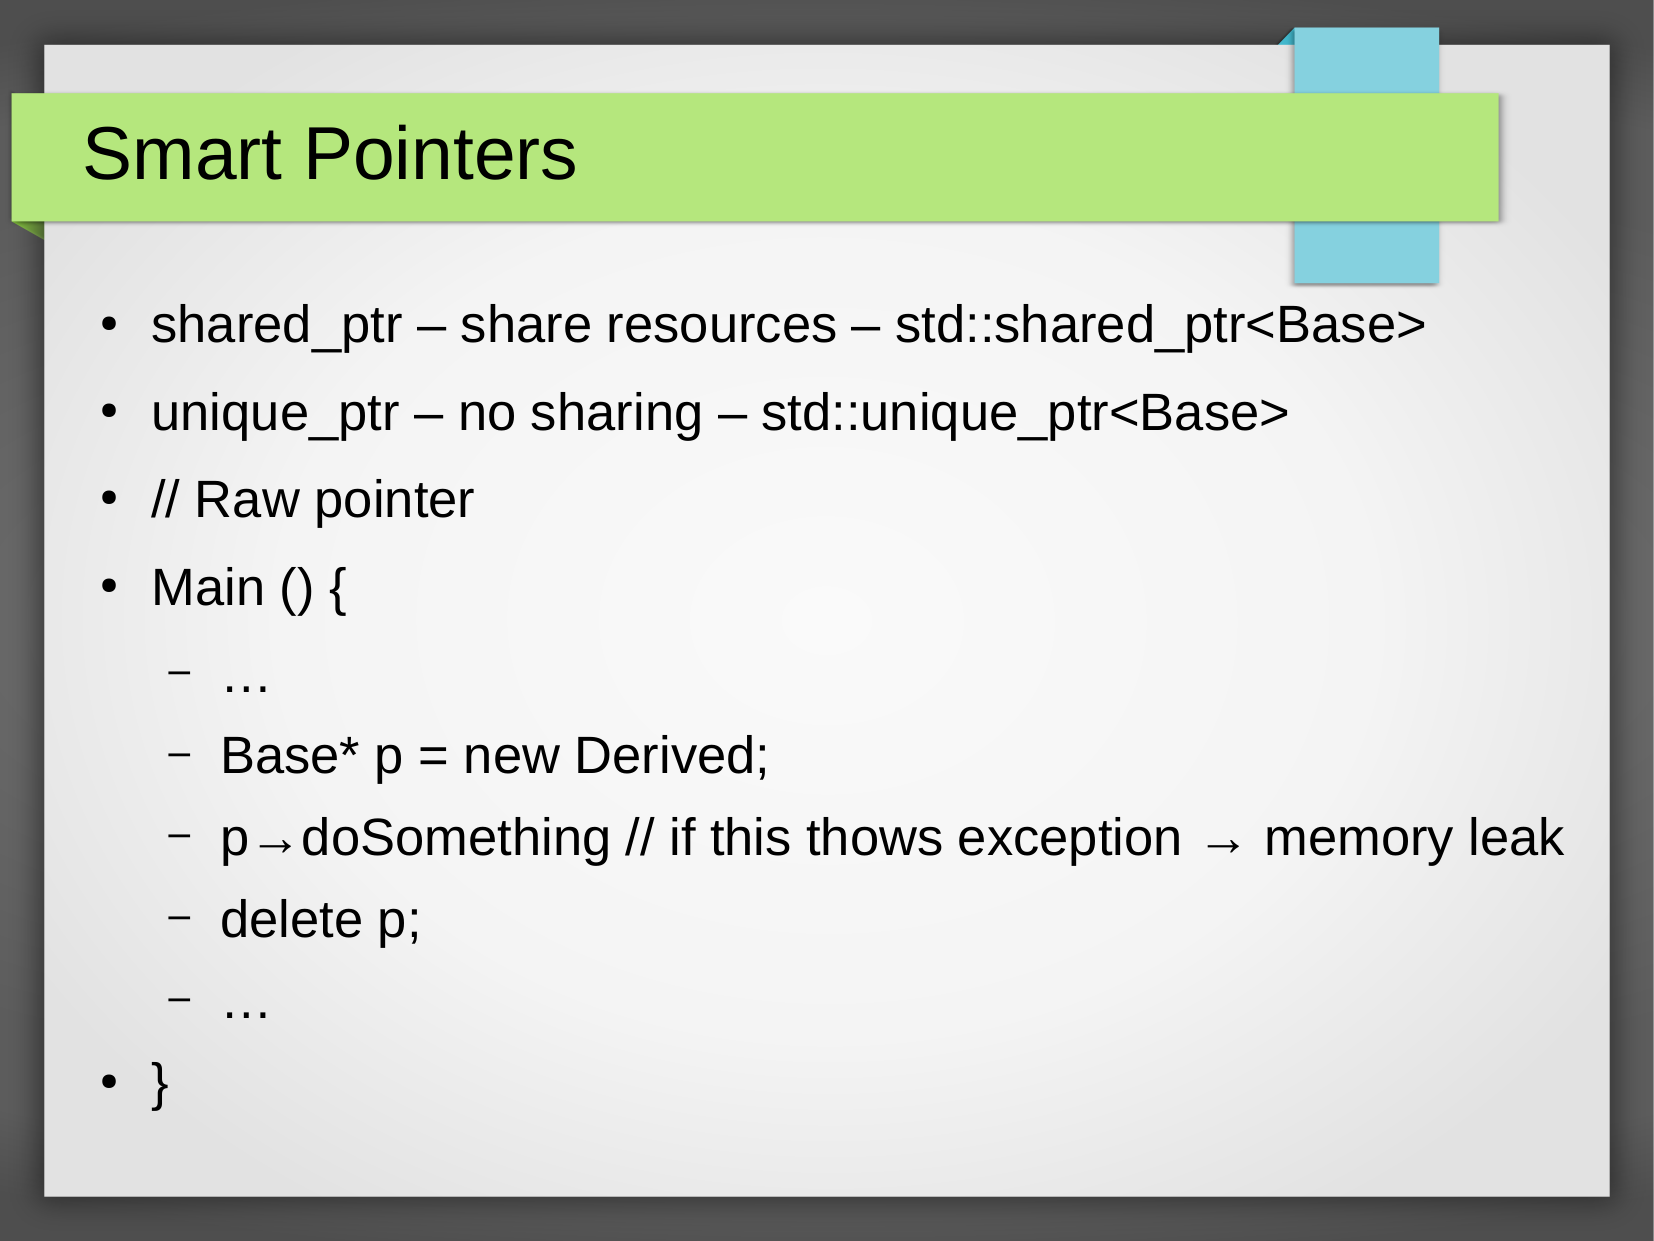

# Smart Pointers
shared_ptr – share resources – std::shared_ptr<Base>
unique_ptr – no sharing – std::unique_ptr<Base>
// Raw pointer
Main () {
…
Base* p = new Derived;
p→doSomething // if this thows exception → memory leak
delete p;
…
}